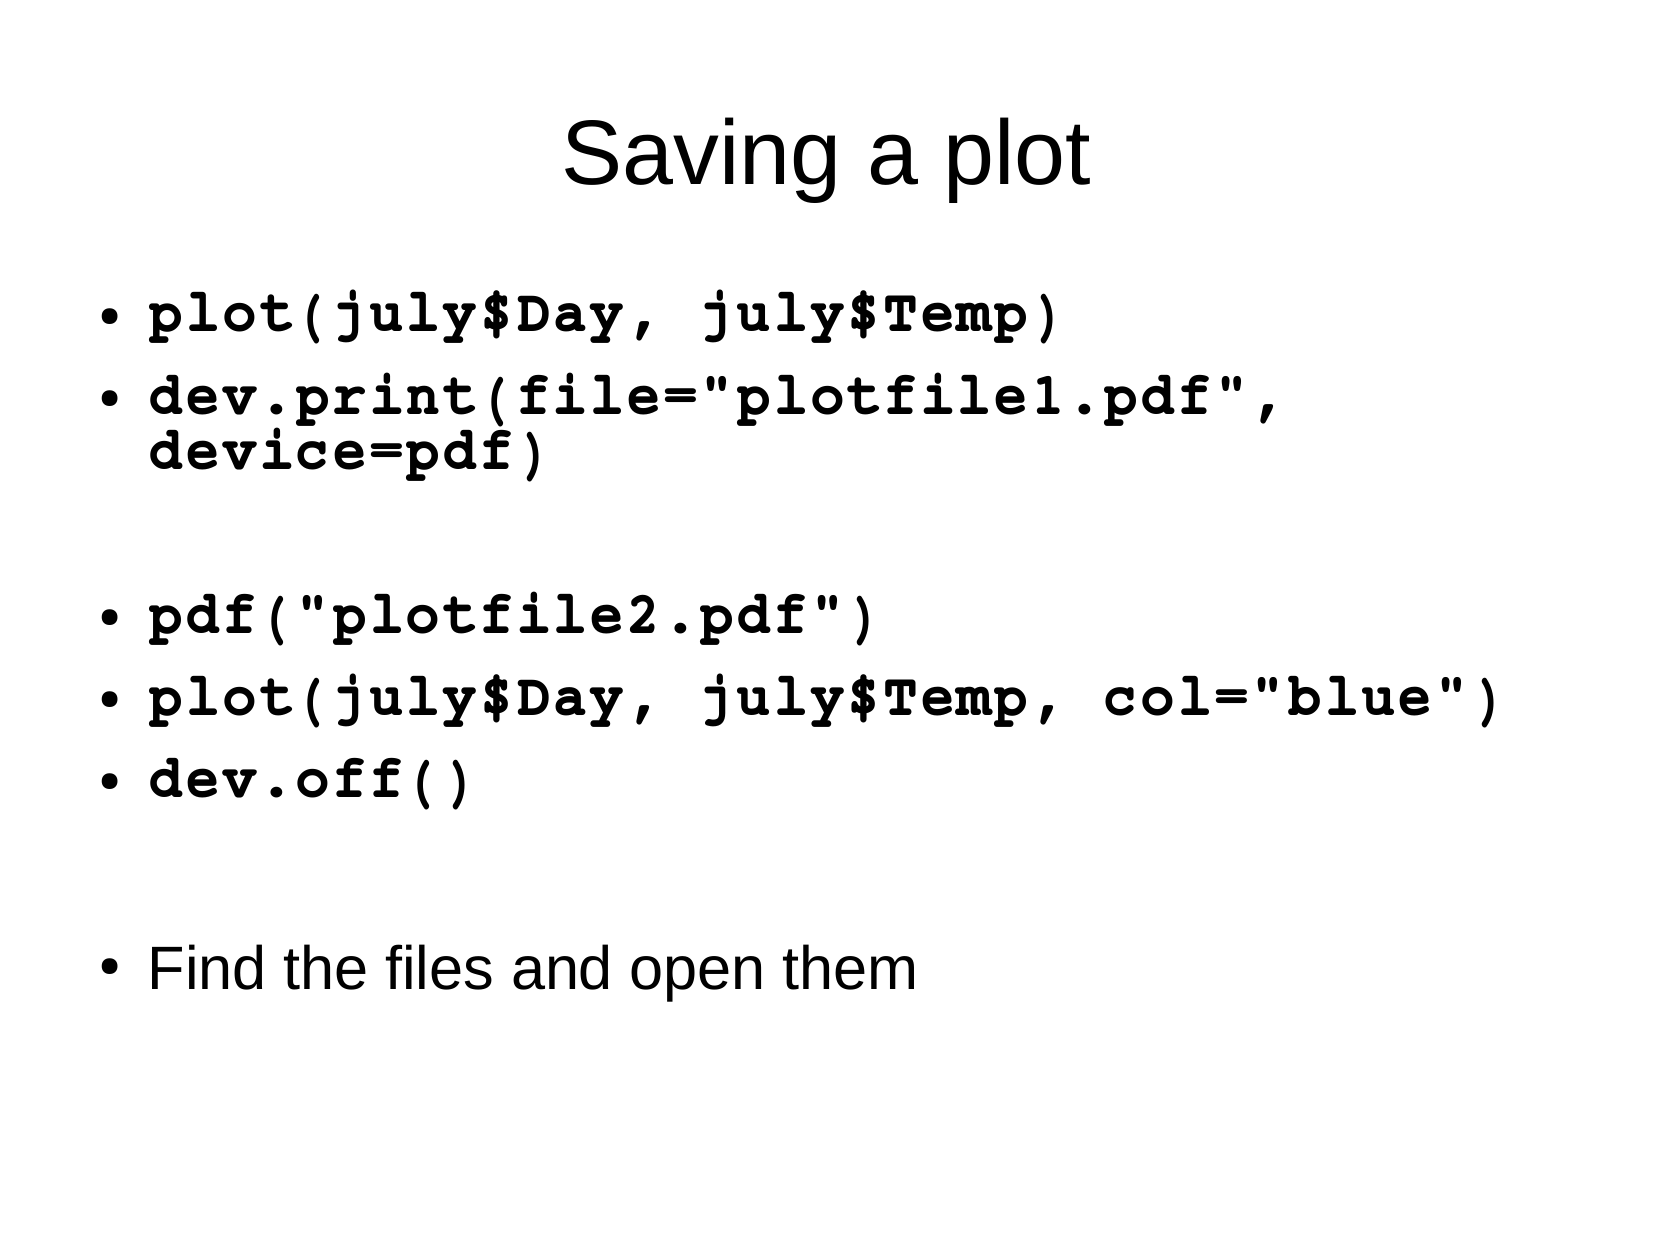

# Saving a plot
plot(july$Day, july$Temp)
dev.print(file="plotfile1.pdf", device=pdf)
pdf("plotfile2.pdf")
plot(july$Day, july$Temp, col="blue")
dev.off()
Find the files and open them